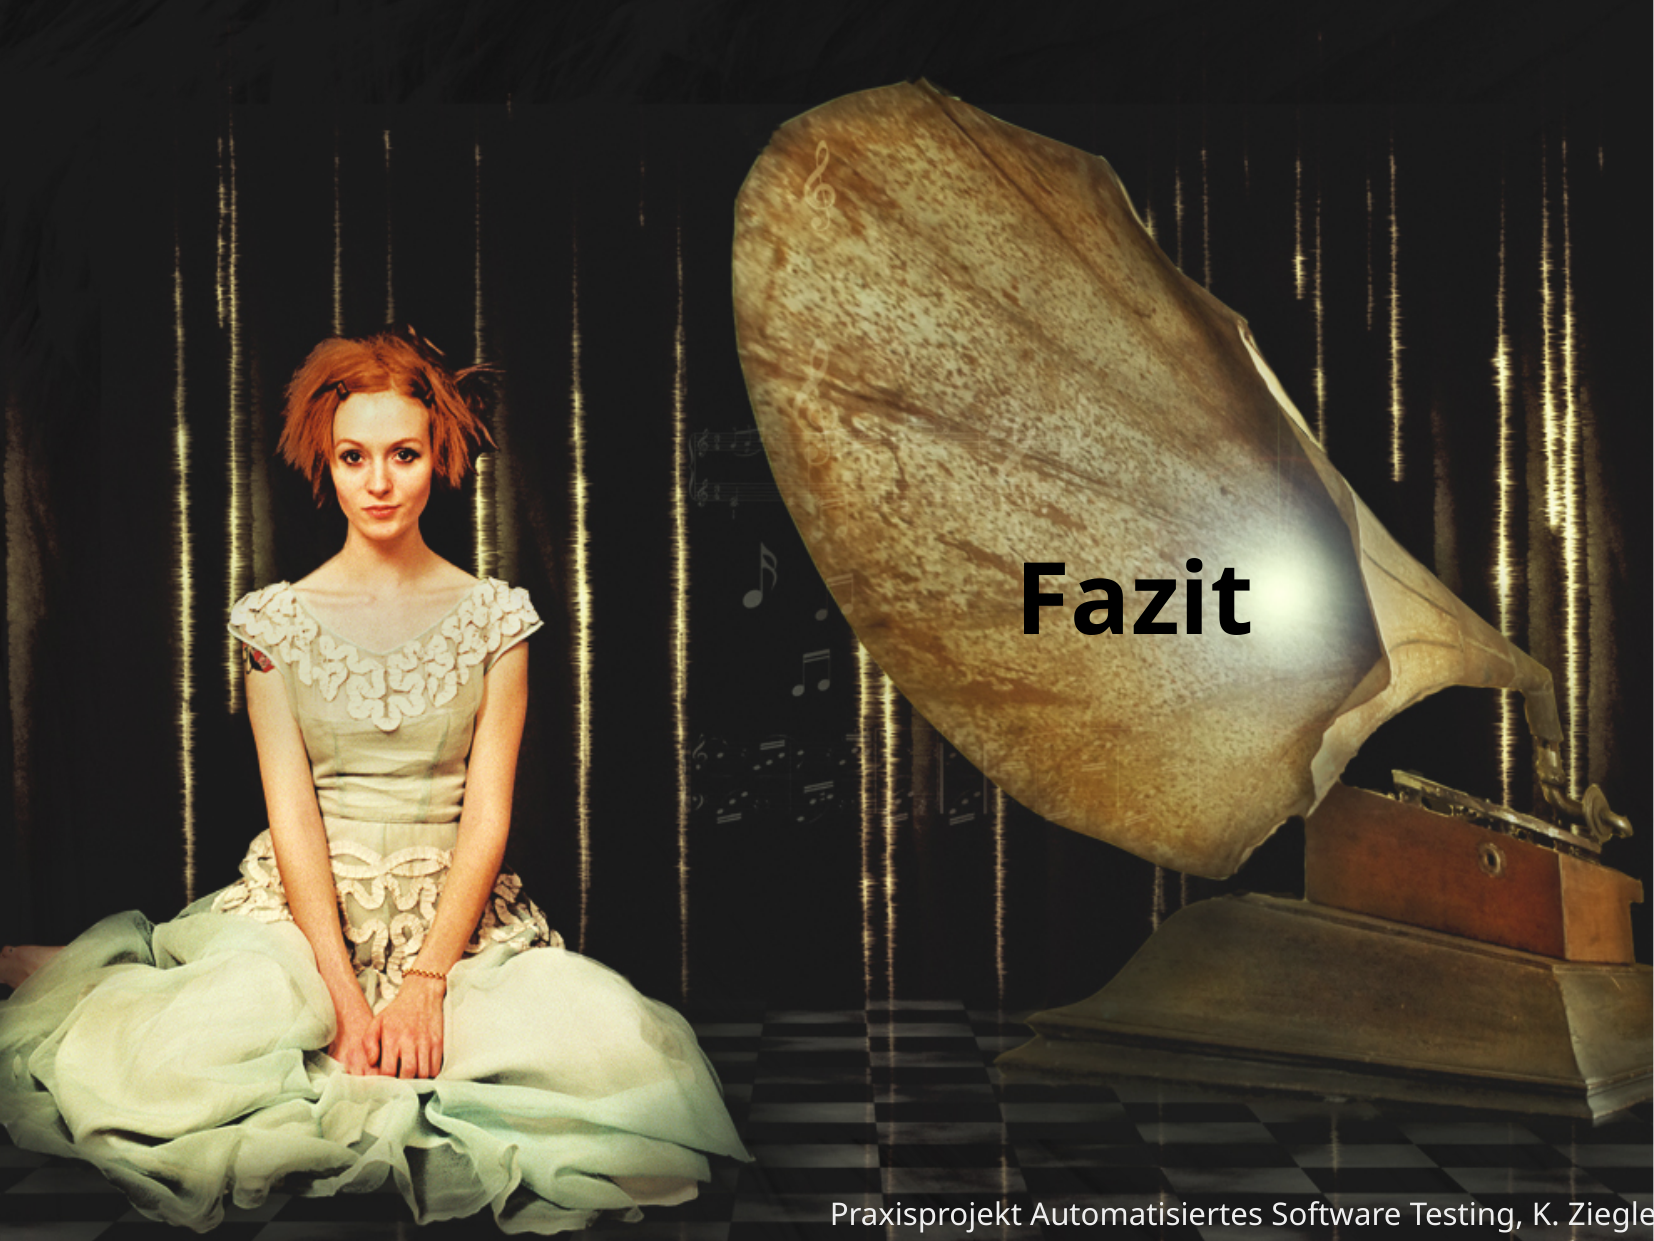

#
Fazit
Praxisprojekt Automatisiertes Software Testing, K. Ziegler